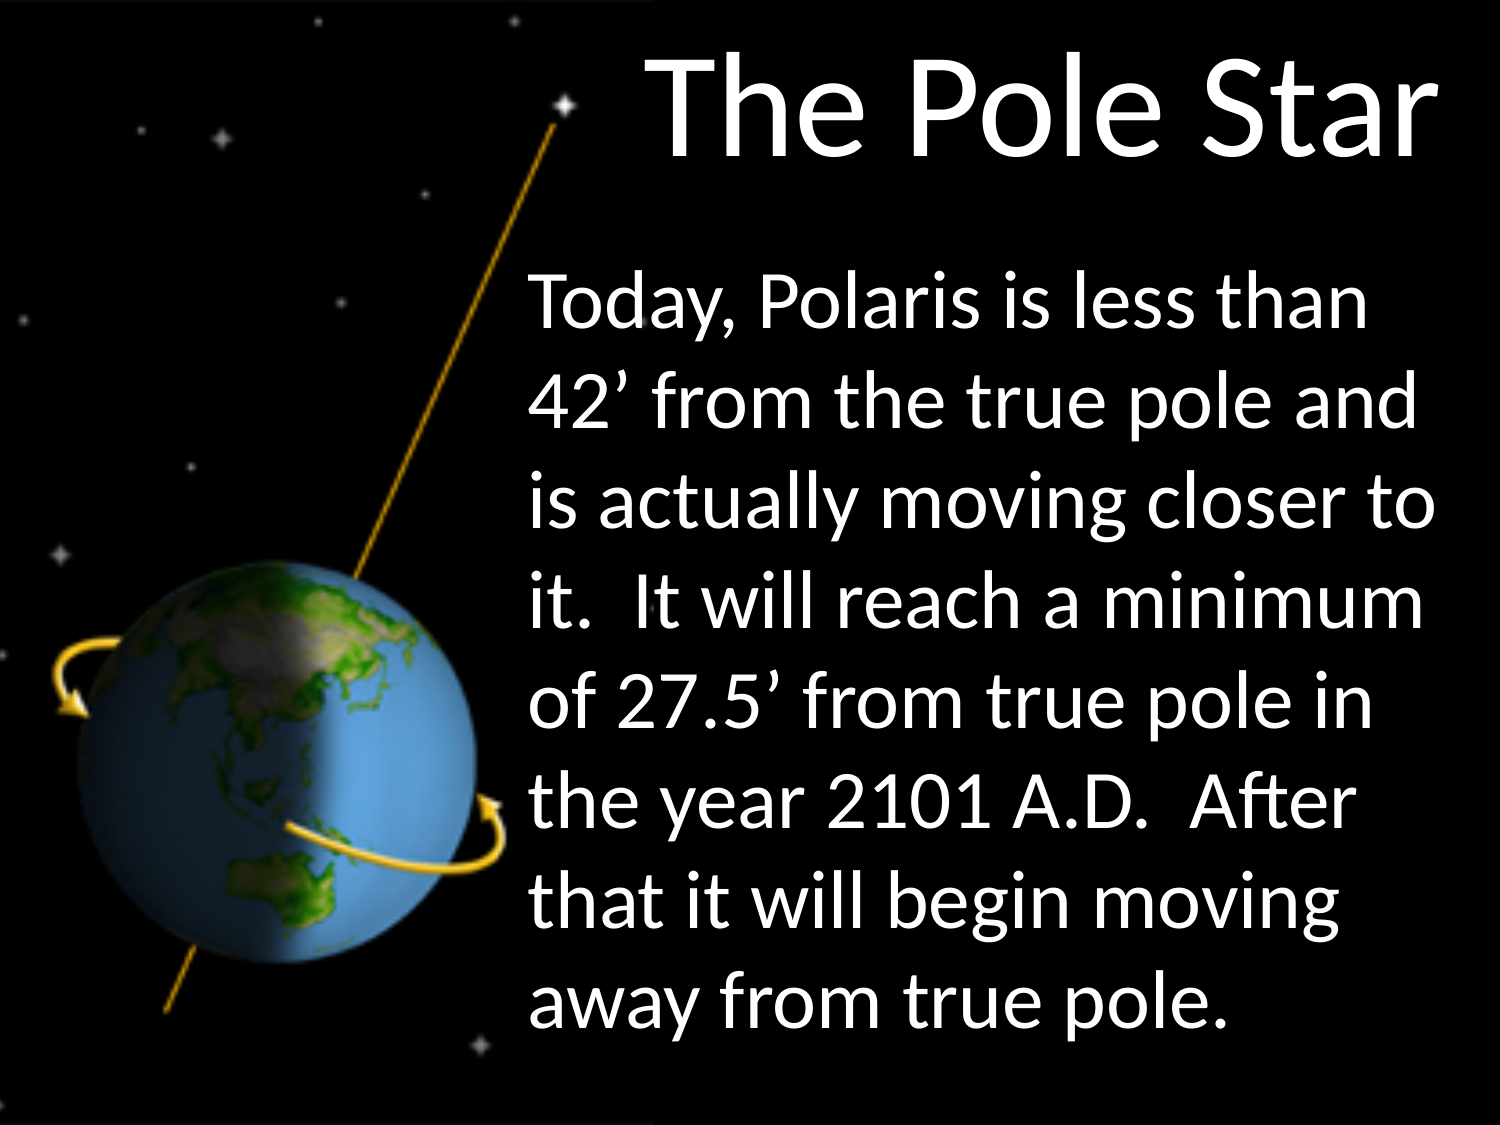

The Pole Star
Today, Polaris is less than 42’ from the true pole and is actually moving closer to it. It will reach a minimum of 27.5’ from true pole in the year 2101 A.D. After that it will begin moving away from true pole.